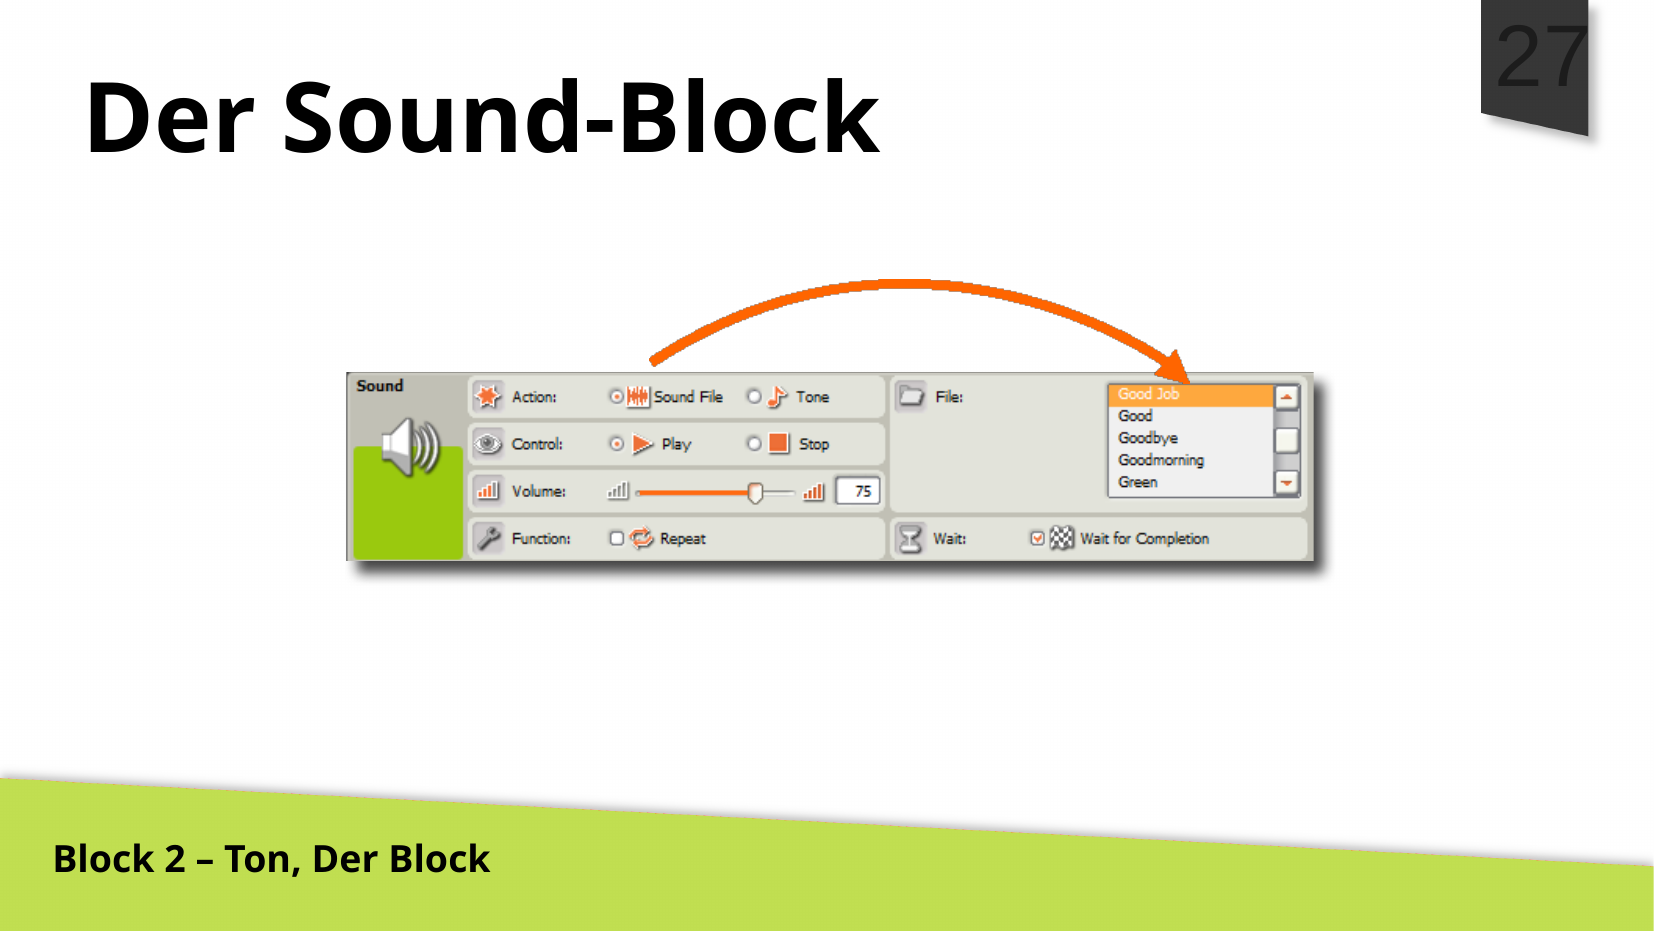

# Der Sound-Block
Block 2 – Ton, Der Block